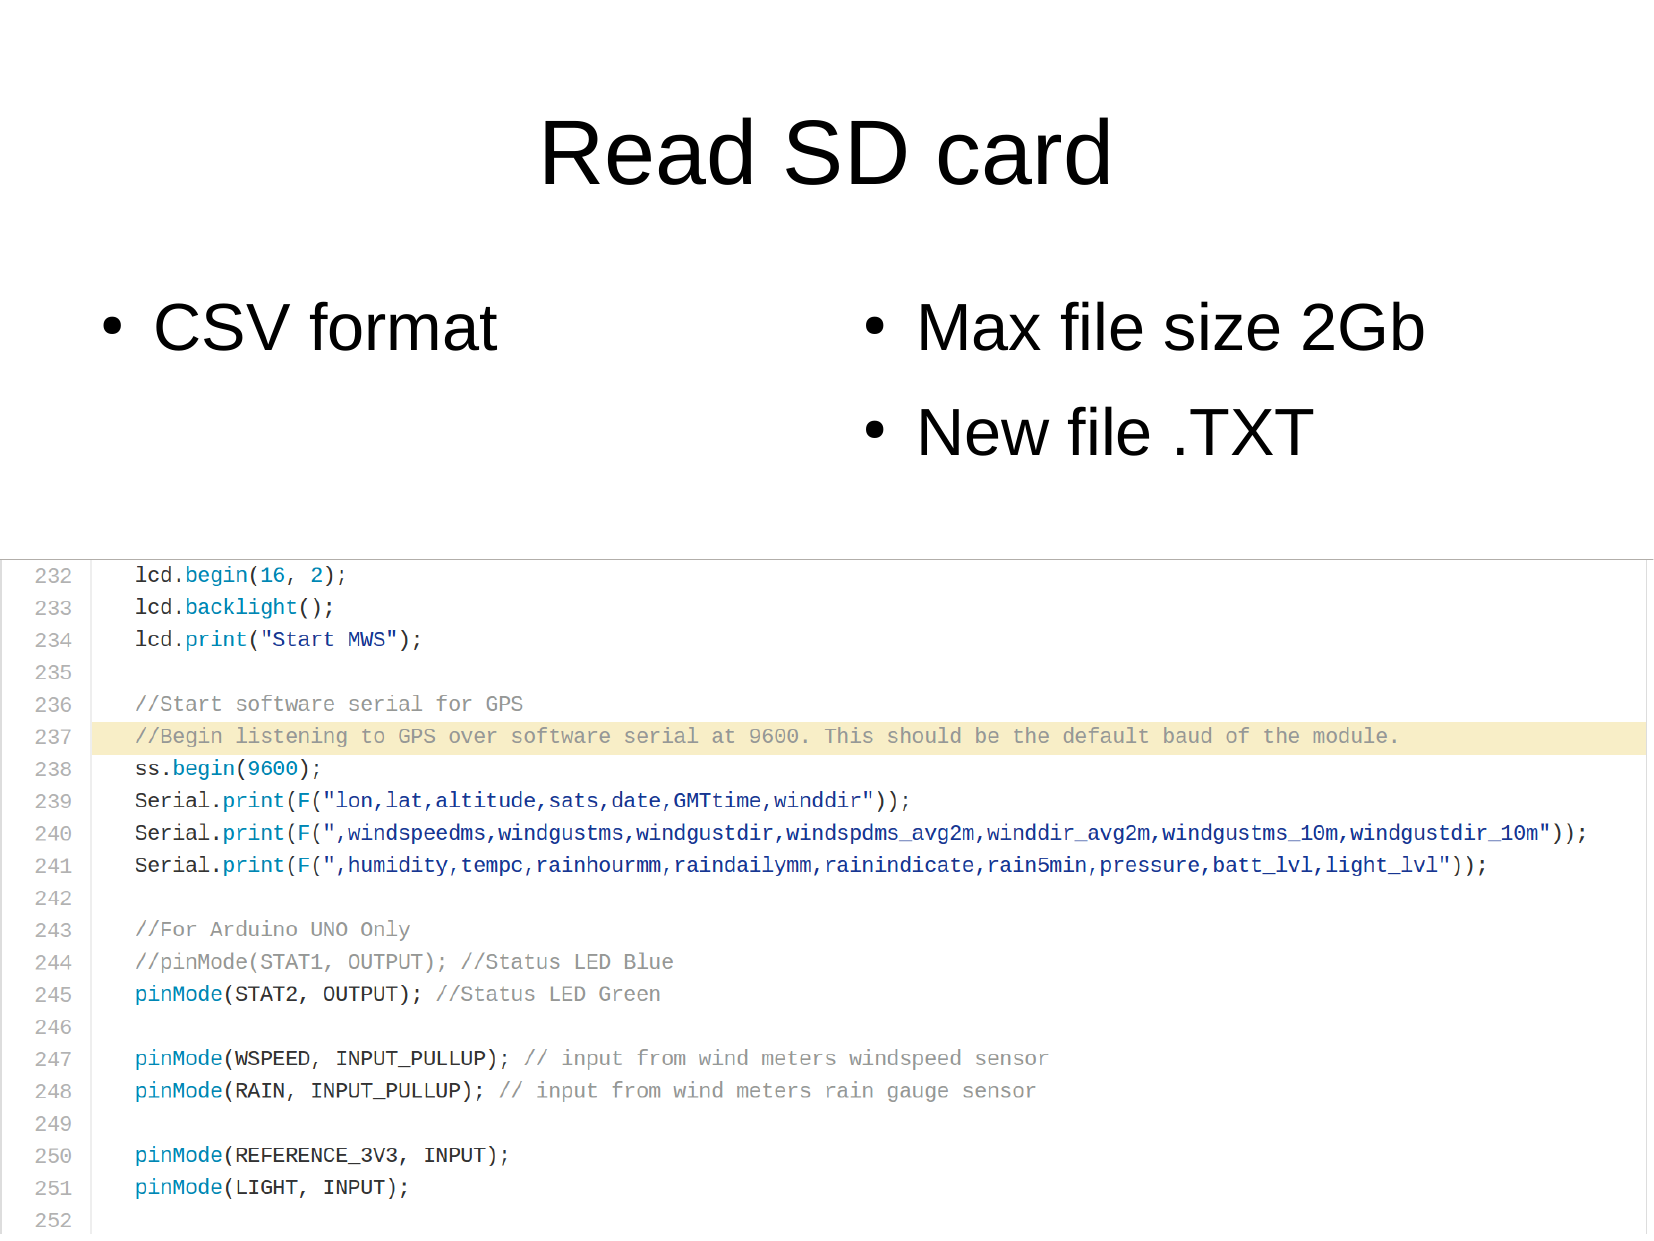

# Read SD card
CSV format
Max file size 2Gb
New file .TXT